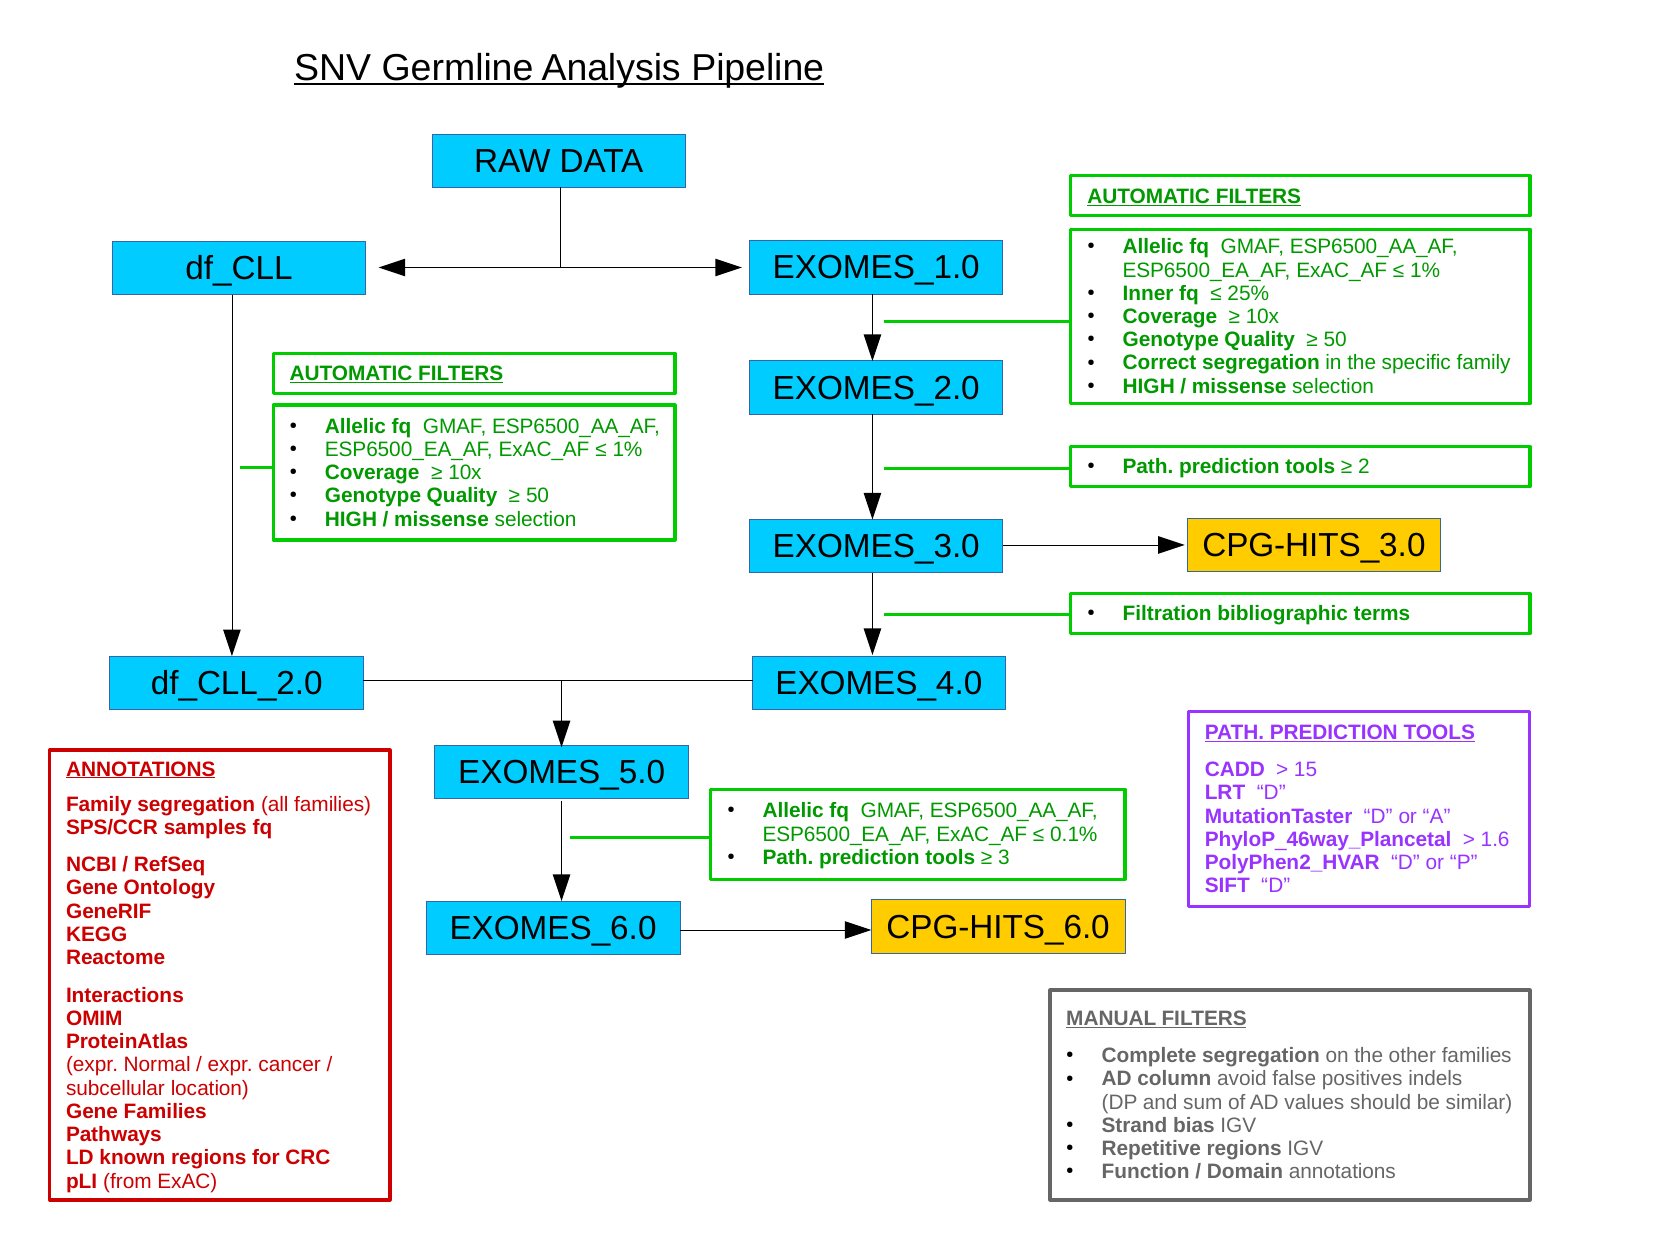

SNV Germline Analysis Pipeline
RAW DATA
AUTOMATIC FILTERS
Allelic fq GMAF, ESP6500_AA_AF,
ESP6500_EA_AF, ExAC_AF ≤ 1%
Inner fq ≤ 25%
Coverage ≥ 10x
Genotype Quality ≥ 50
Correct segregation in the specific family
HIGH / missense selection
EXOMES_1.0
df_CLL
AUTOMATIC FILTERS
EXOMES_2.0
Allelic fq GMAF, ESP6500_AA_AF,
ESP6500_EA_AF, ExAC_AF ≤ 1%
Coverage ≥ 10x
Genotype Quality ≥ 50
HIGH / missense selection
Path. prediction tools ≥ 2
CPG-HITS_3.0
EXOMES_3.0
Filtration bibliographic terms
df_CLL_2.0
EXOMES_4.0
PATH. PREDICTION TOOLS
CADD > 15
LRT “D”
MutationTaster “D” or “A”
PhyloP_46way_Plancetal > 1.6
PolyPhen2_HVAR “D” or “P”
SIFT “D”
EXOMES_5.0
ANNOTATIONS
Family segregation (all families)
SPS/CCR samples fq
NCBI / RefSeq
Gene Ontology
GeneRIF
KEGG
Reactome
Interactions
OMIM
ProteinAtlas
(expr. Normal / expr. cancer /
subcellular location)
Gene Families
Pathways
LD known regions for CRC
pLI (from ExAC)
Allelic fq GMAF, ESP6500_AA_AF,
ESP6500_EA_AF, ExAC_AF ≤ 0.1%
Path. prediction tools ≥ 3
CPG-HITS_6.0
EXOMES_6.0
MANUAL FILTERS
Complete segregation on the other families
AD column avoid false positives indels
(DP and sum of AD values should be similar)
Strand bias IGV
Repetitive regions IGV
Function / Domain annotations